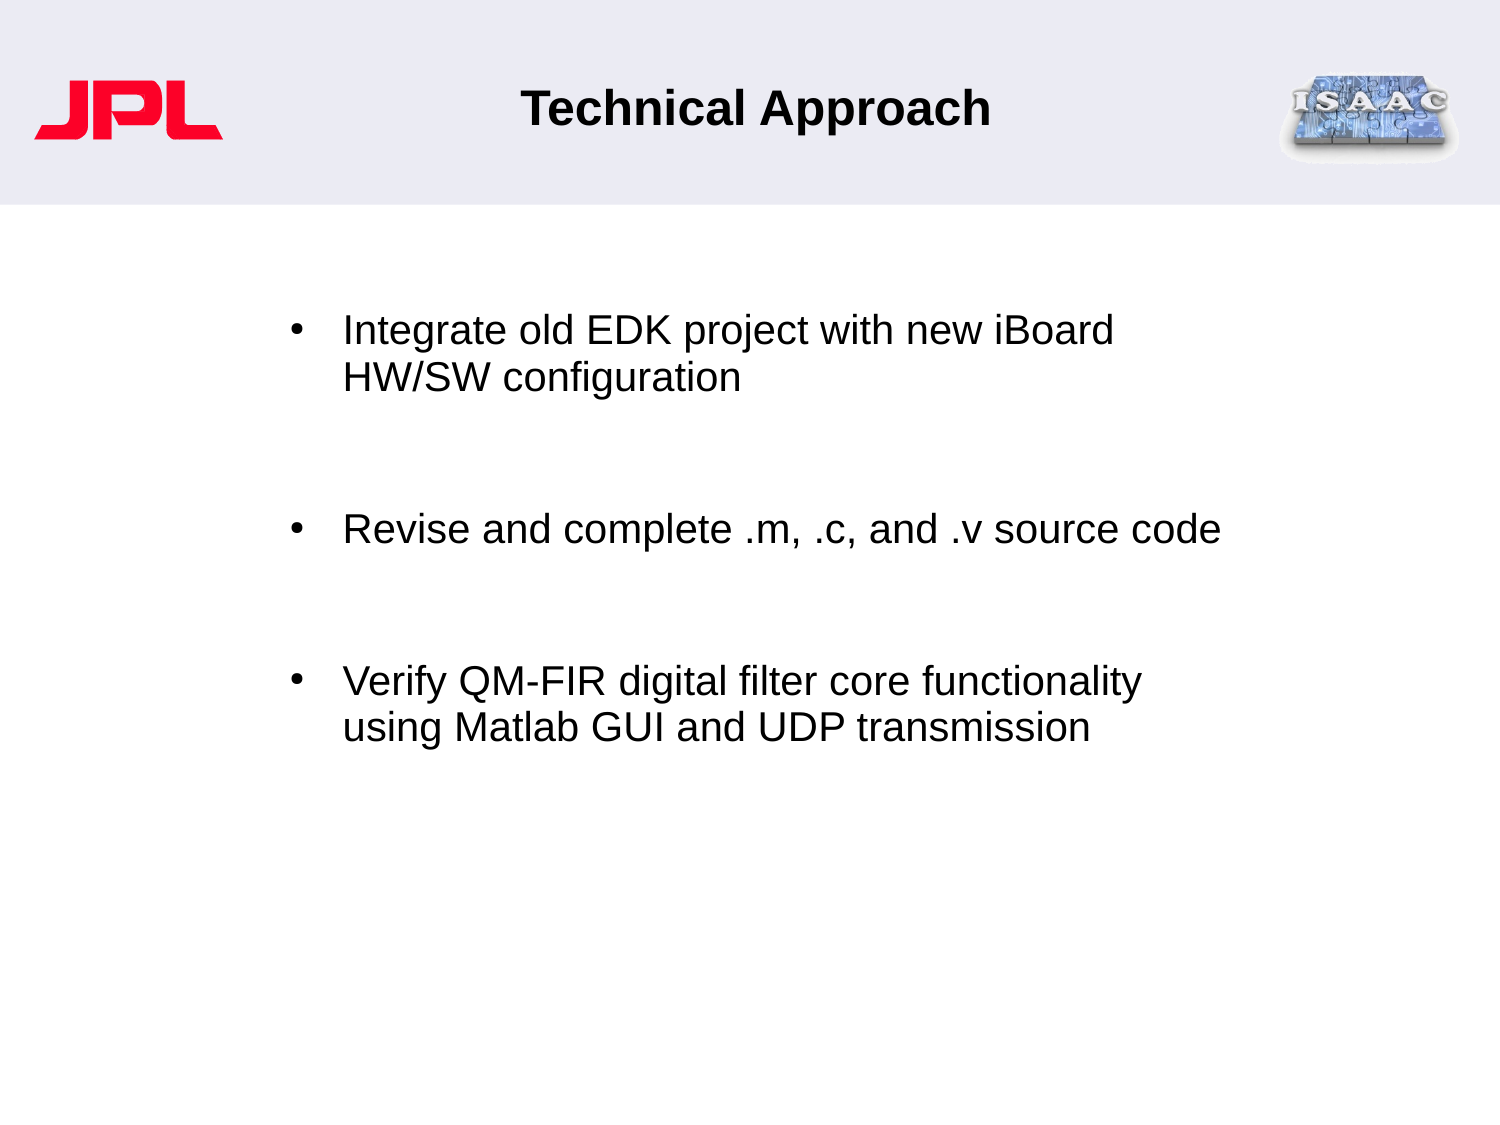

# Technical Approach
Integrate old EDK project with new iBoard HW/SW configuration
Revise and complete .m, .c, and .v source code
Verify QM-FIR digital filter core functionality using Matlab GUI and UDP transmission